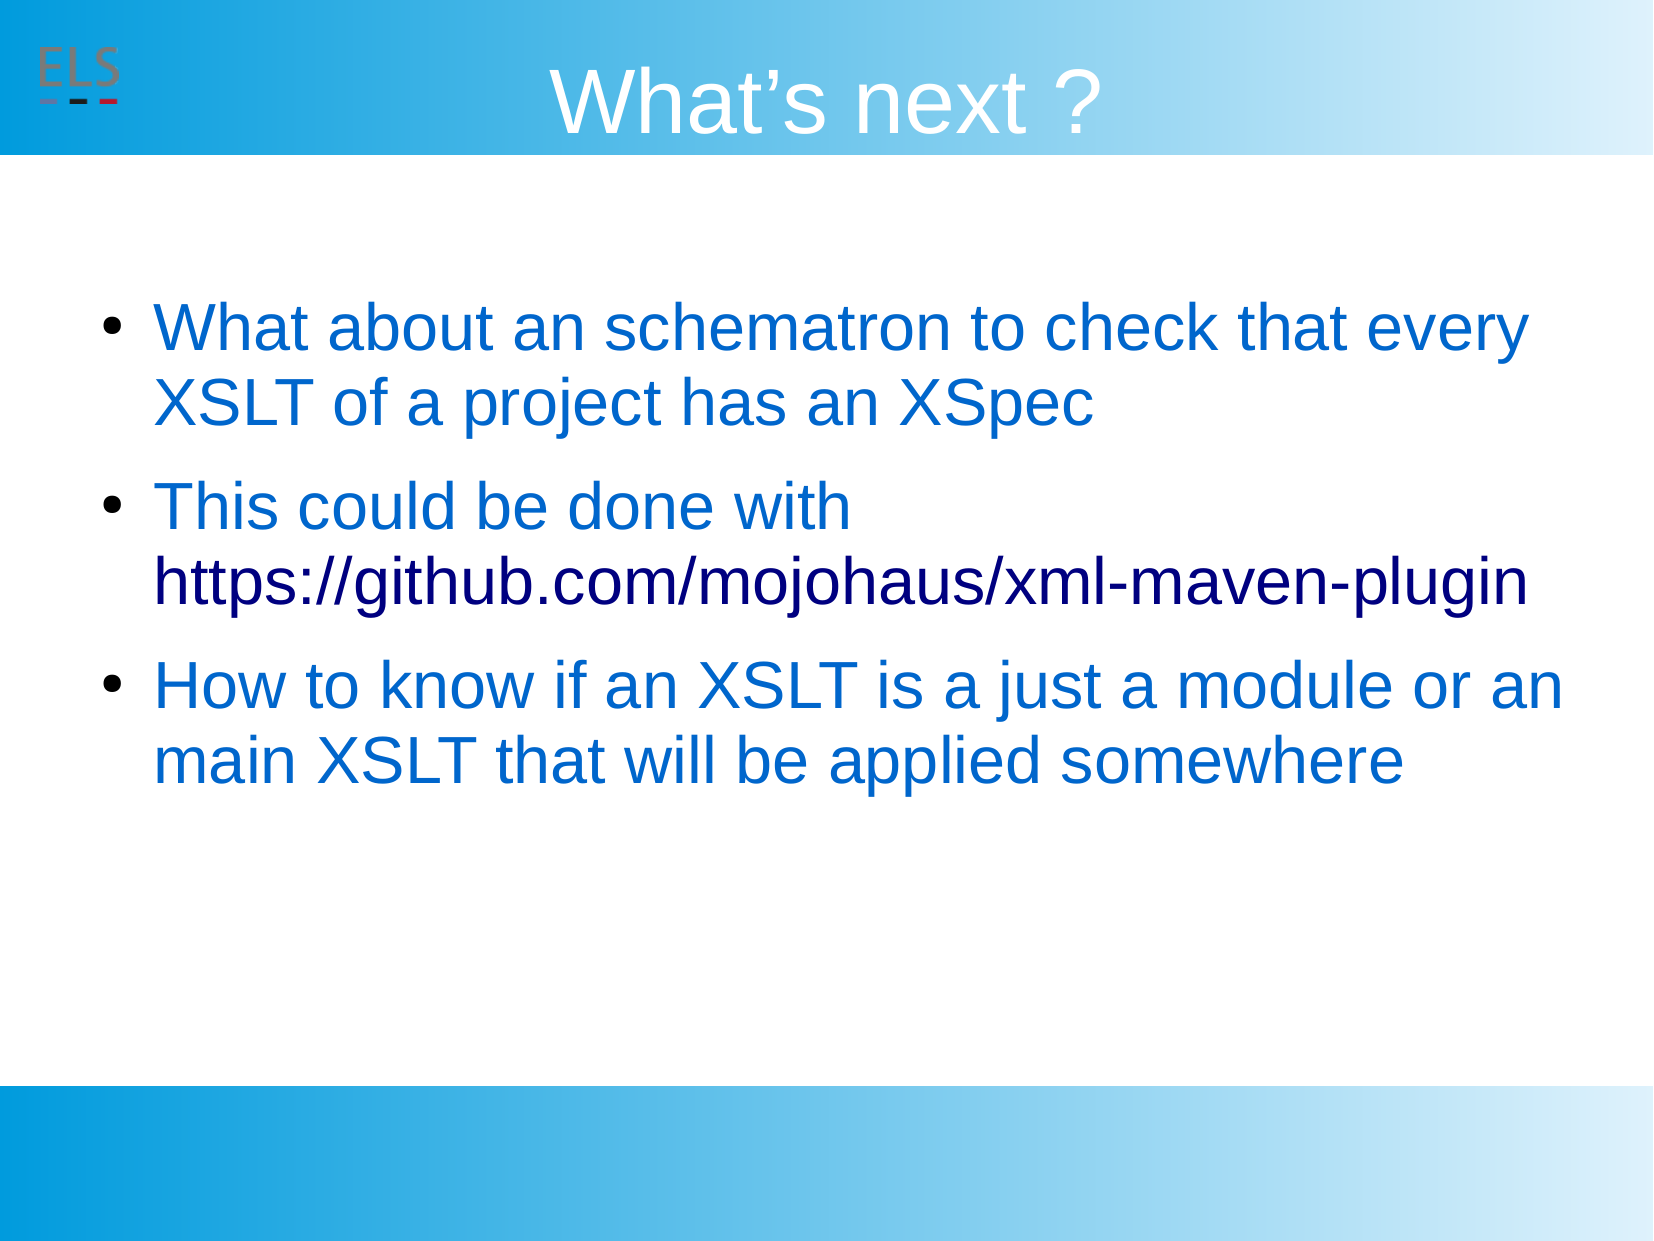

# What’s next ?
What about an schematron to check that every XSLT of a project has an XSpec
This could be done with https://github.com/mojohaus/xml-maven-plugin
How to know if an XSLT is a just a module or an main XSLT that will be applied somewhere